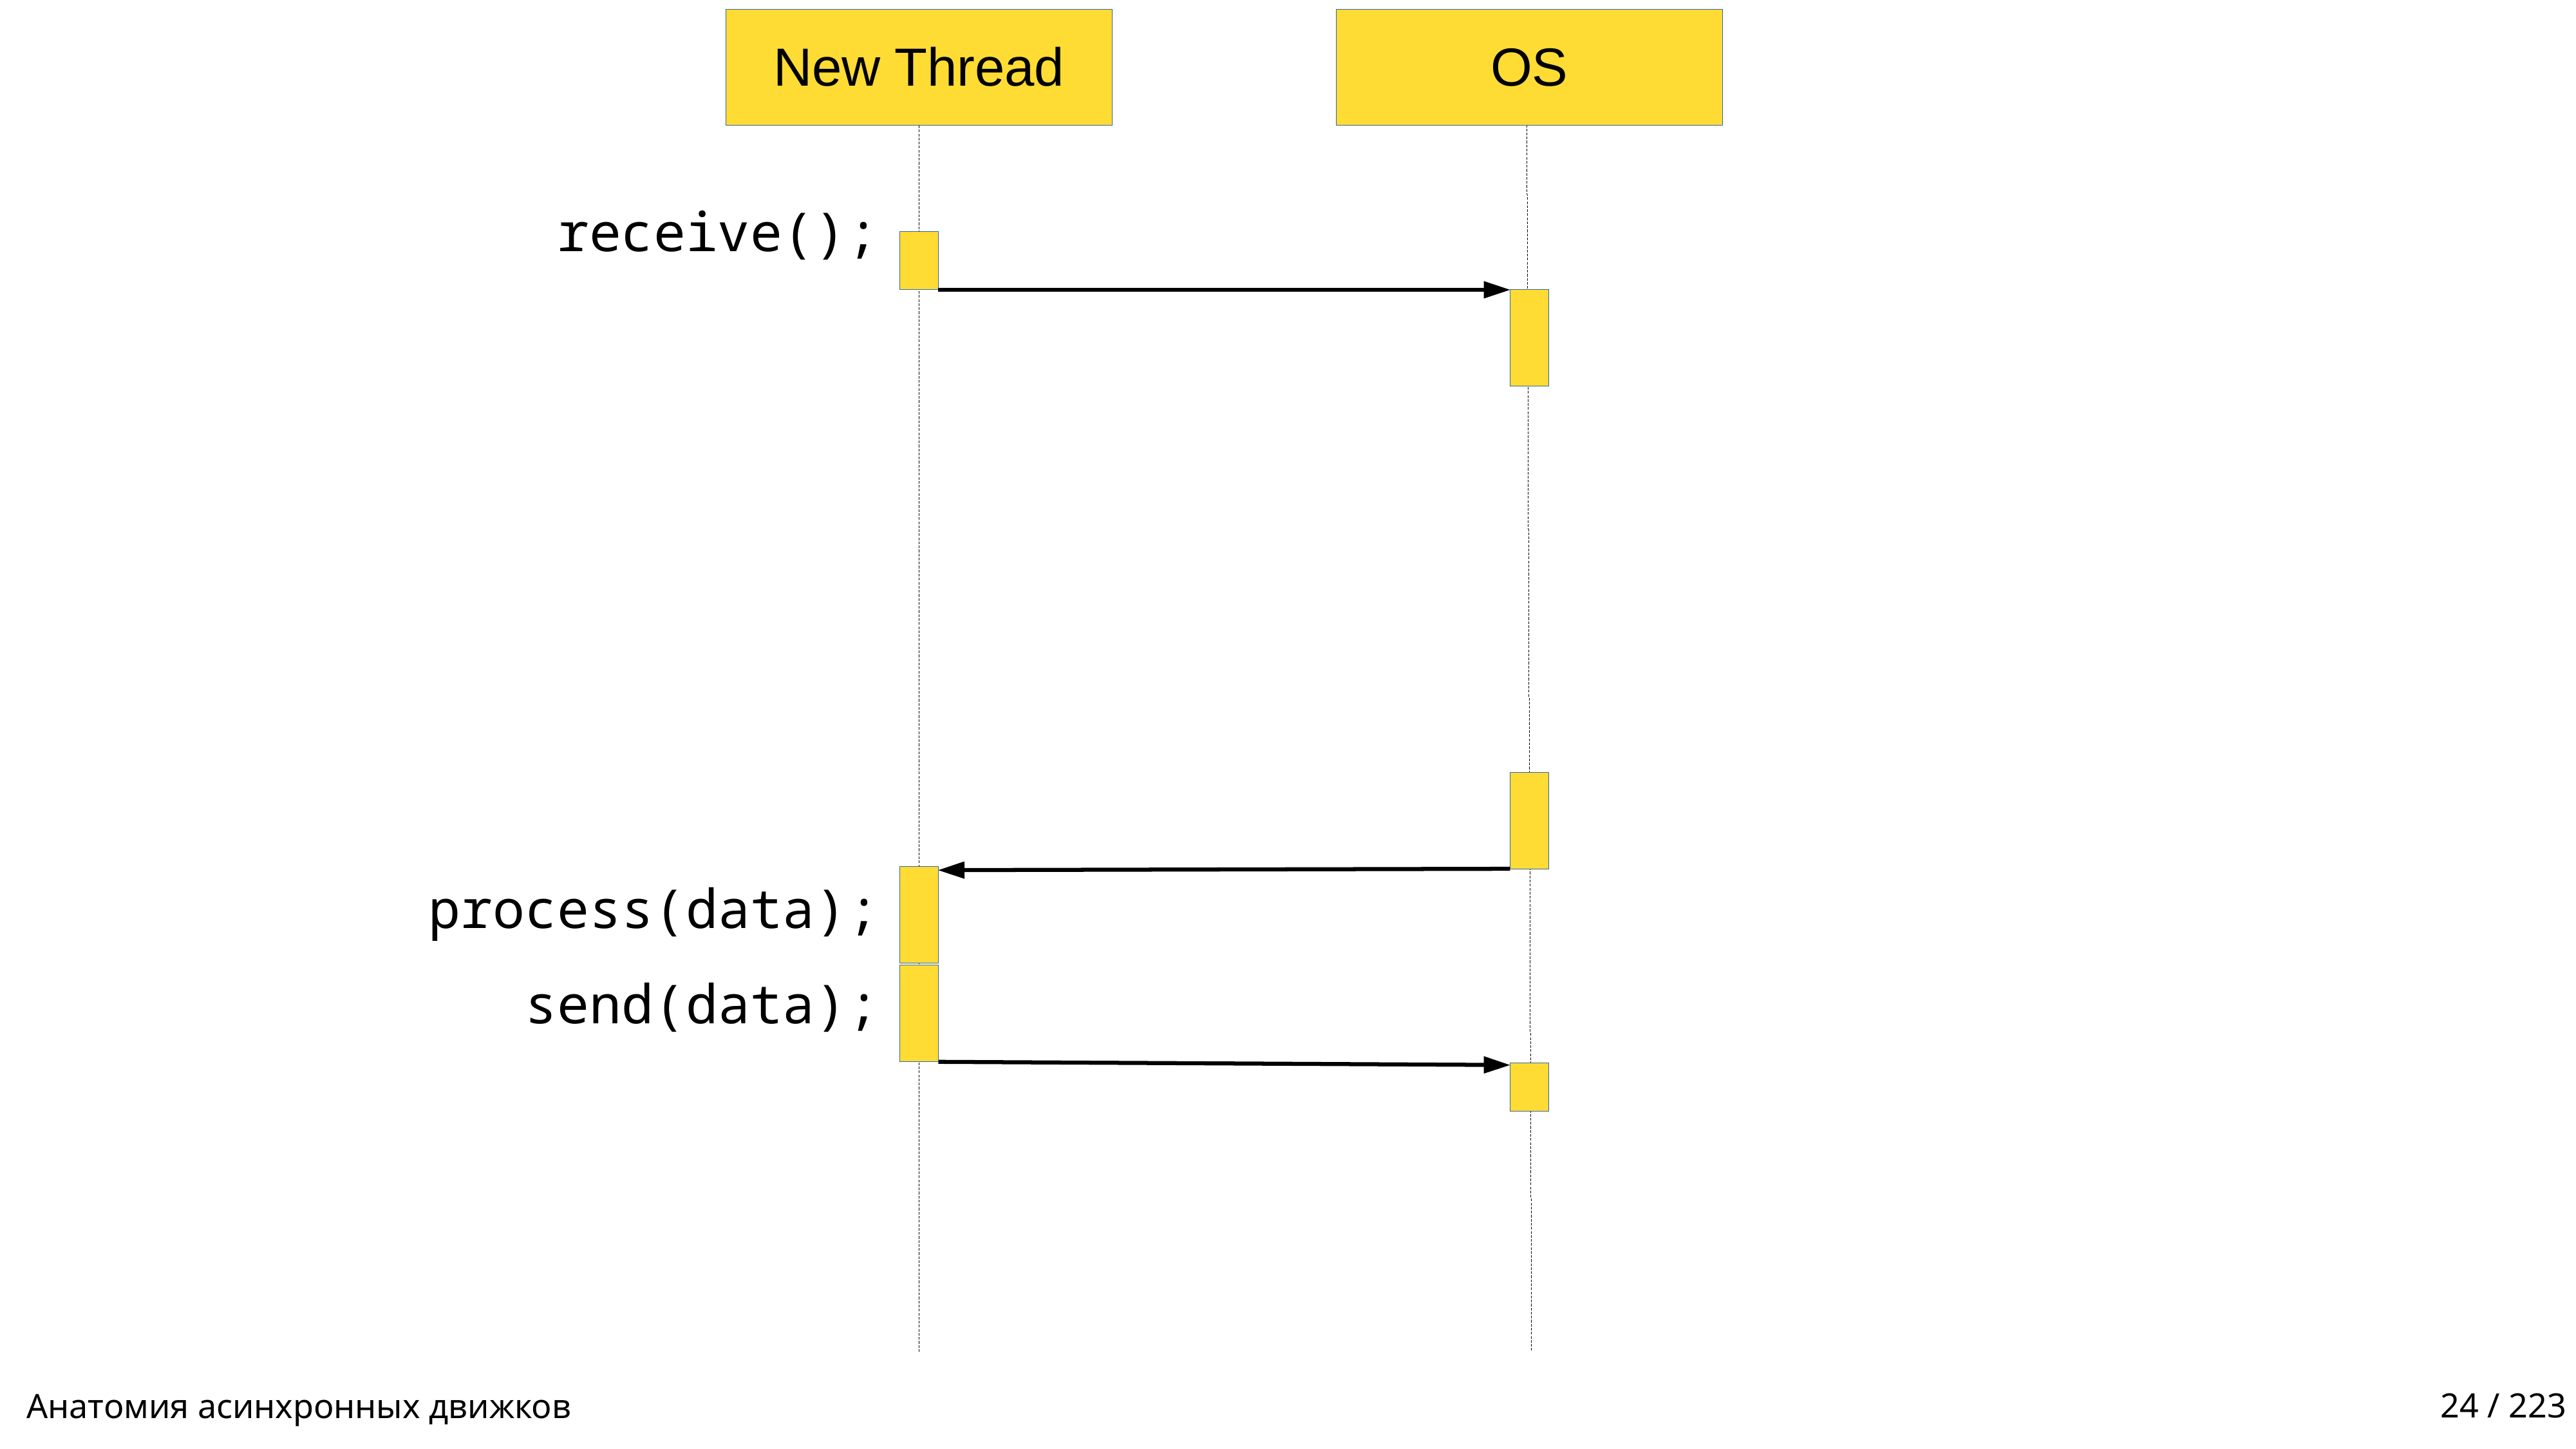

New Thread
OS
receive();
process(data);
send(data);
# Анатомия асинхронных движков